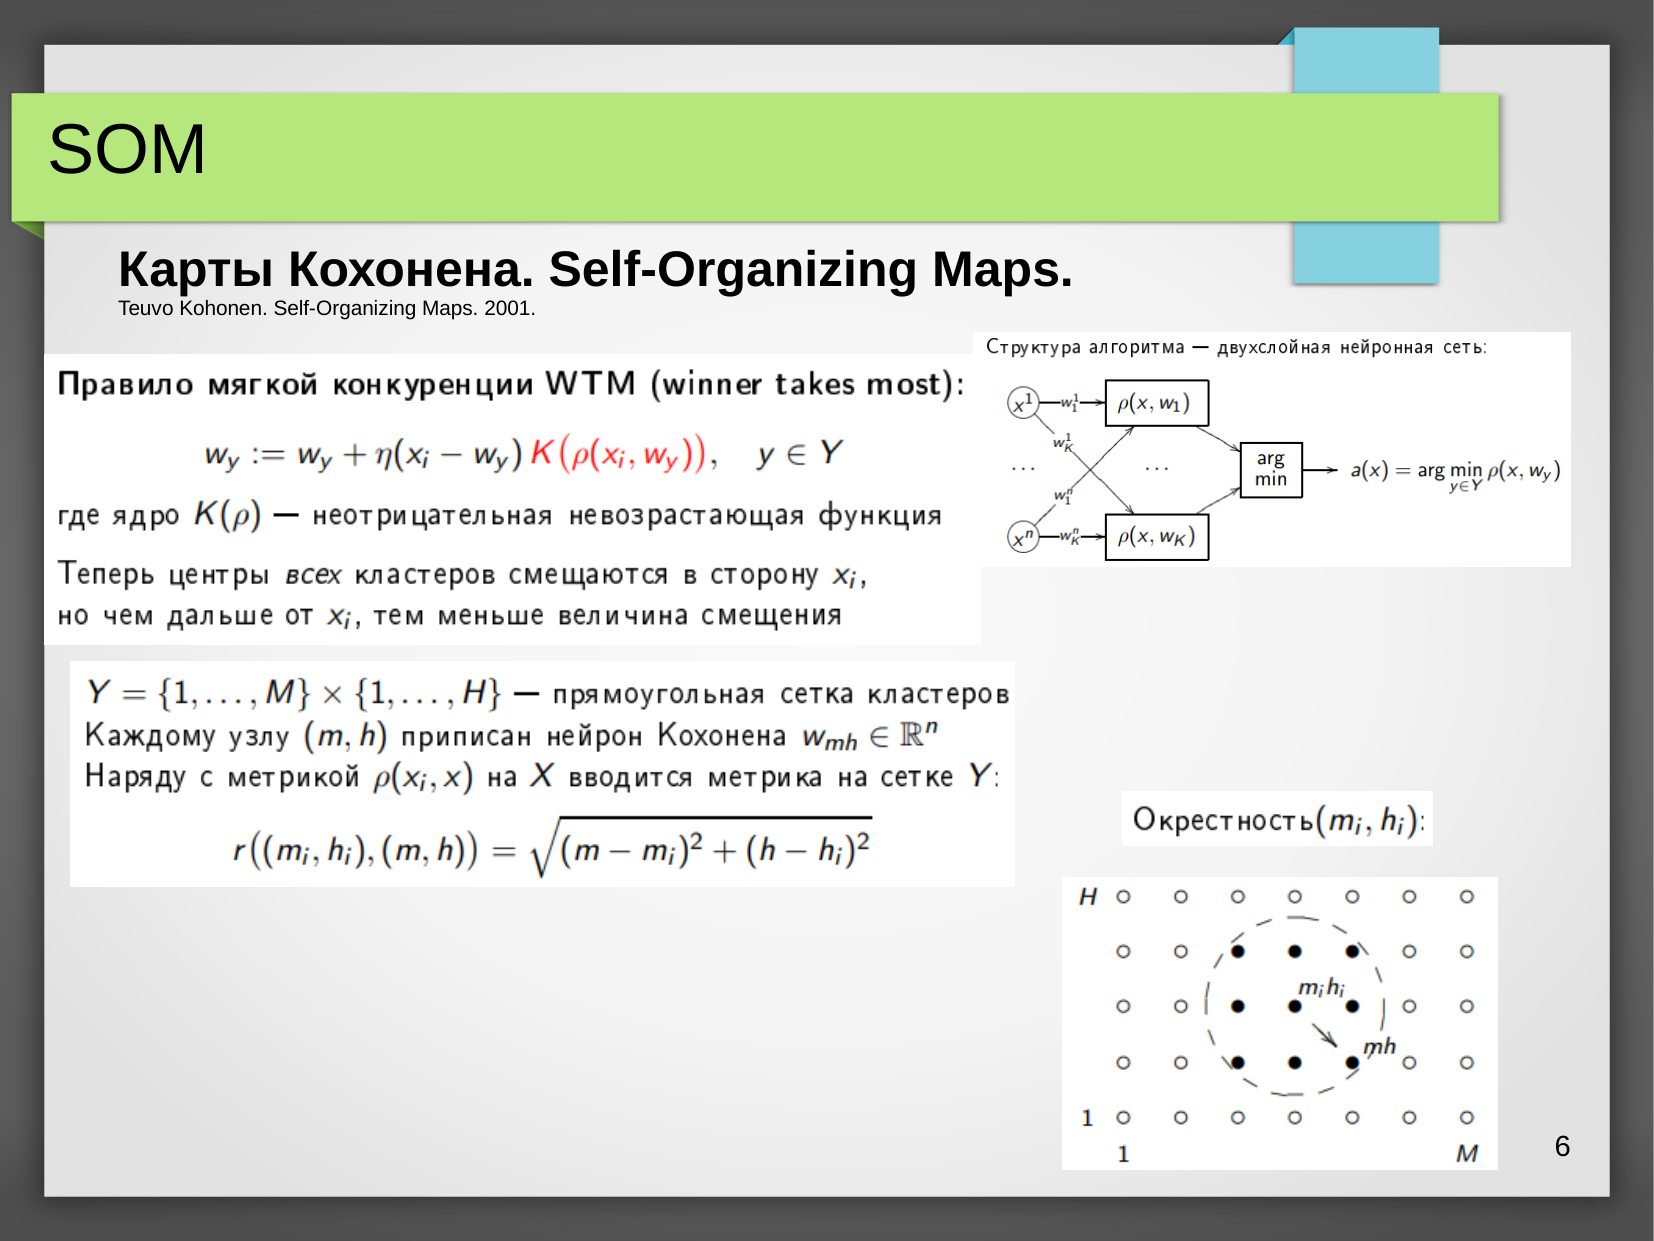

# SOM
Карты Кохонена. Self-Organizing Maps.
Teuvo Kohonen. Self-Organizing Maps. 2001.
6